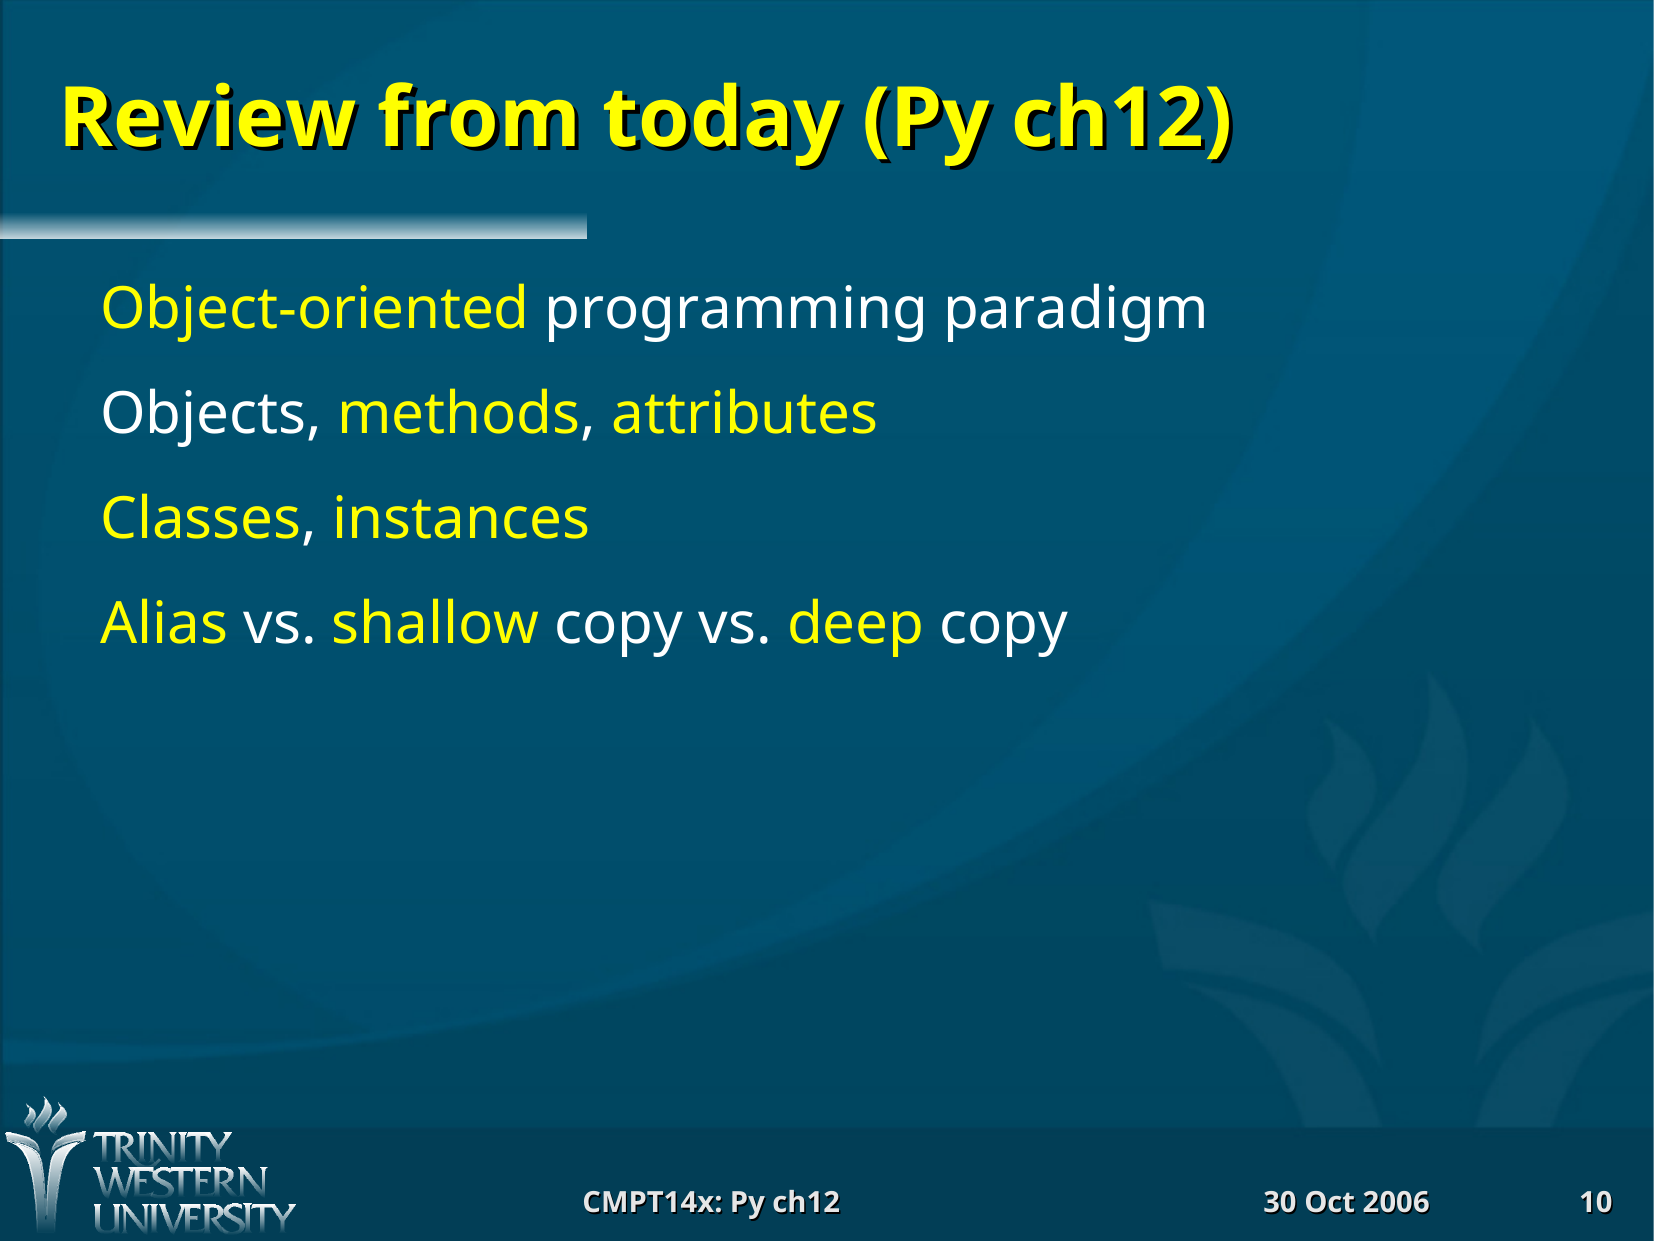

# Review from today (Py ch12)
Object-oriented programming paradigm
Objects, methods, attributes
Classes, instances
Alias vs. shallow copy vs. deep copy
CMPT14x: Py ch12
30 Oct 2006
10